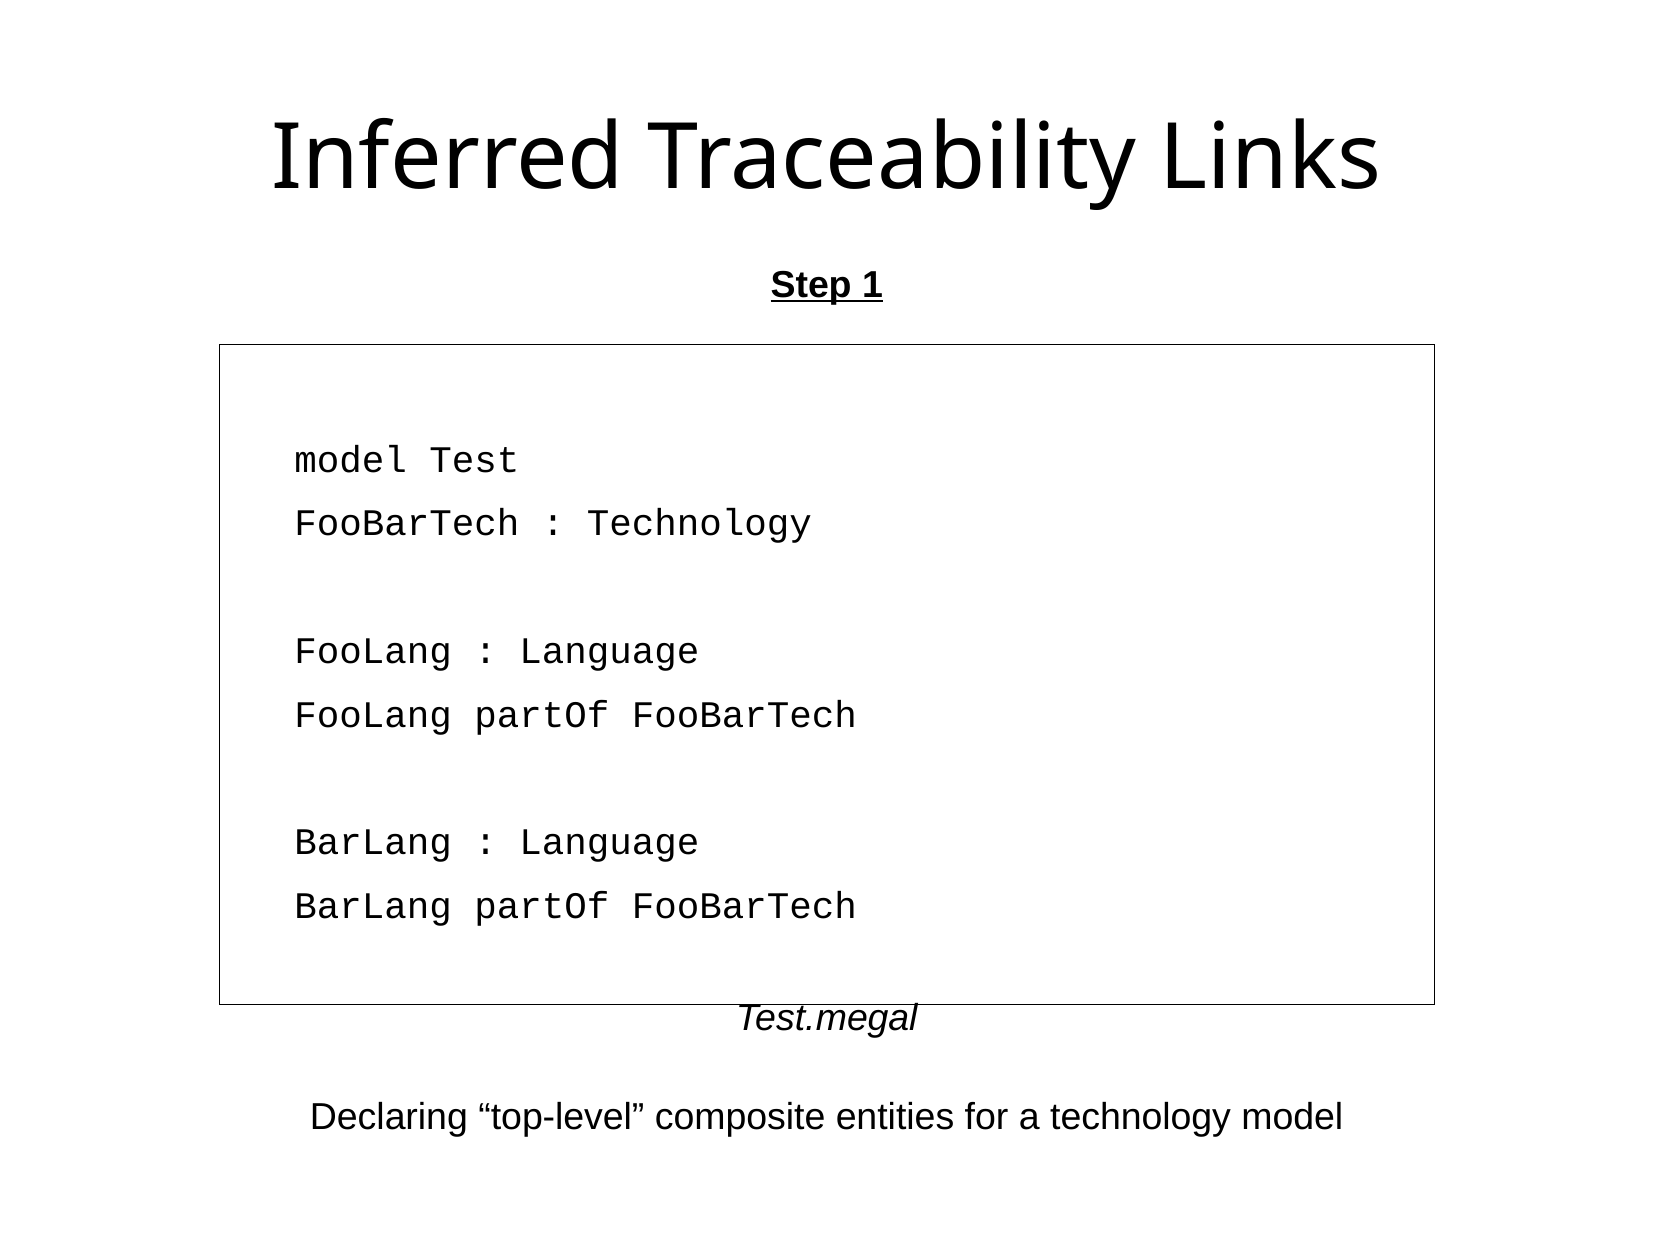

# Inferred Traceability Links
Step 1
model Test
FooBarTech : Technology
FooLang : Language
FooLang partOf FooBarTech
BarLang : Language
BarLang partOf FooBarTech
Test.megal
Declaring “top-level” composite entities for a technology model